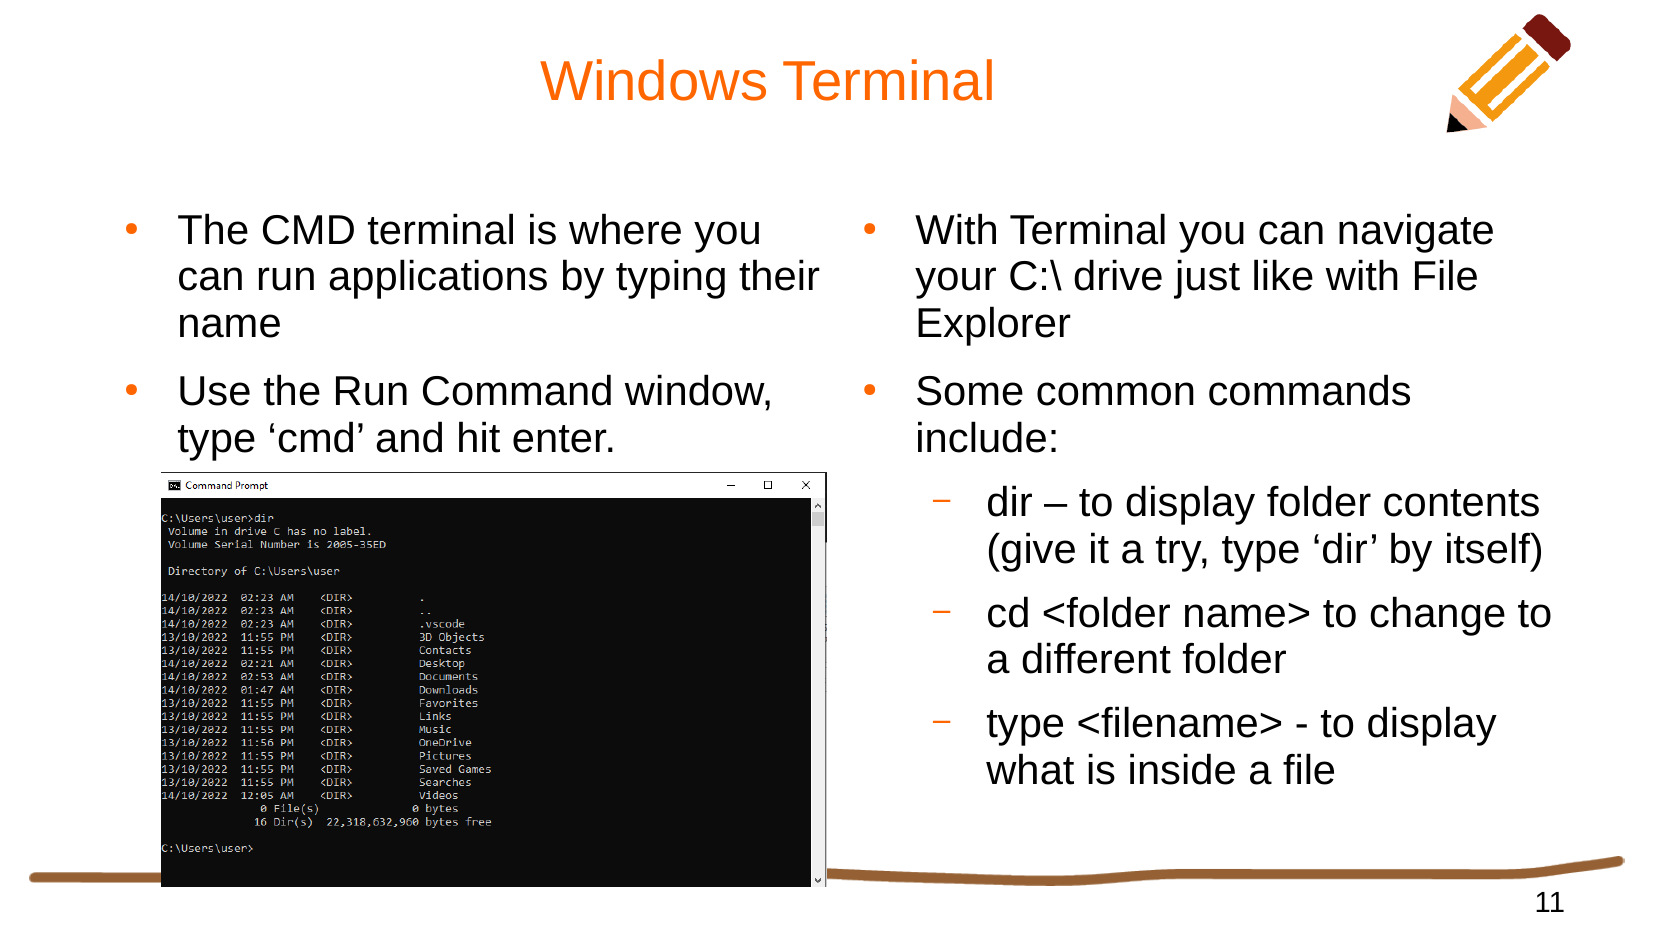

# Windows Terminal
The CMD terminal is where you can run applications by typing their name
Use the Run Command window, type ‘cmd’ and hit enter.
With Terminal you can navigate your C:\ drive just like with File Explorer
Some common commands include:
dir – to display folder contents (give it a try, type ‘dir’ by itself)
cd <folder name> to change to a different folder
type <filename> - to display what is inside a file
11